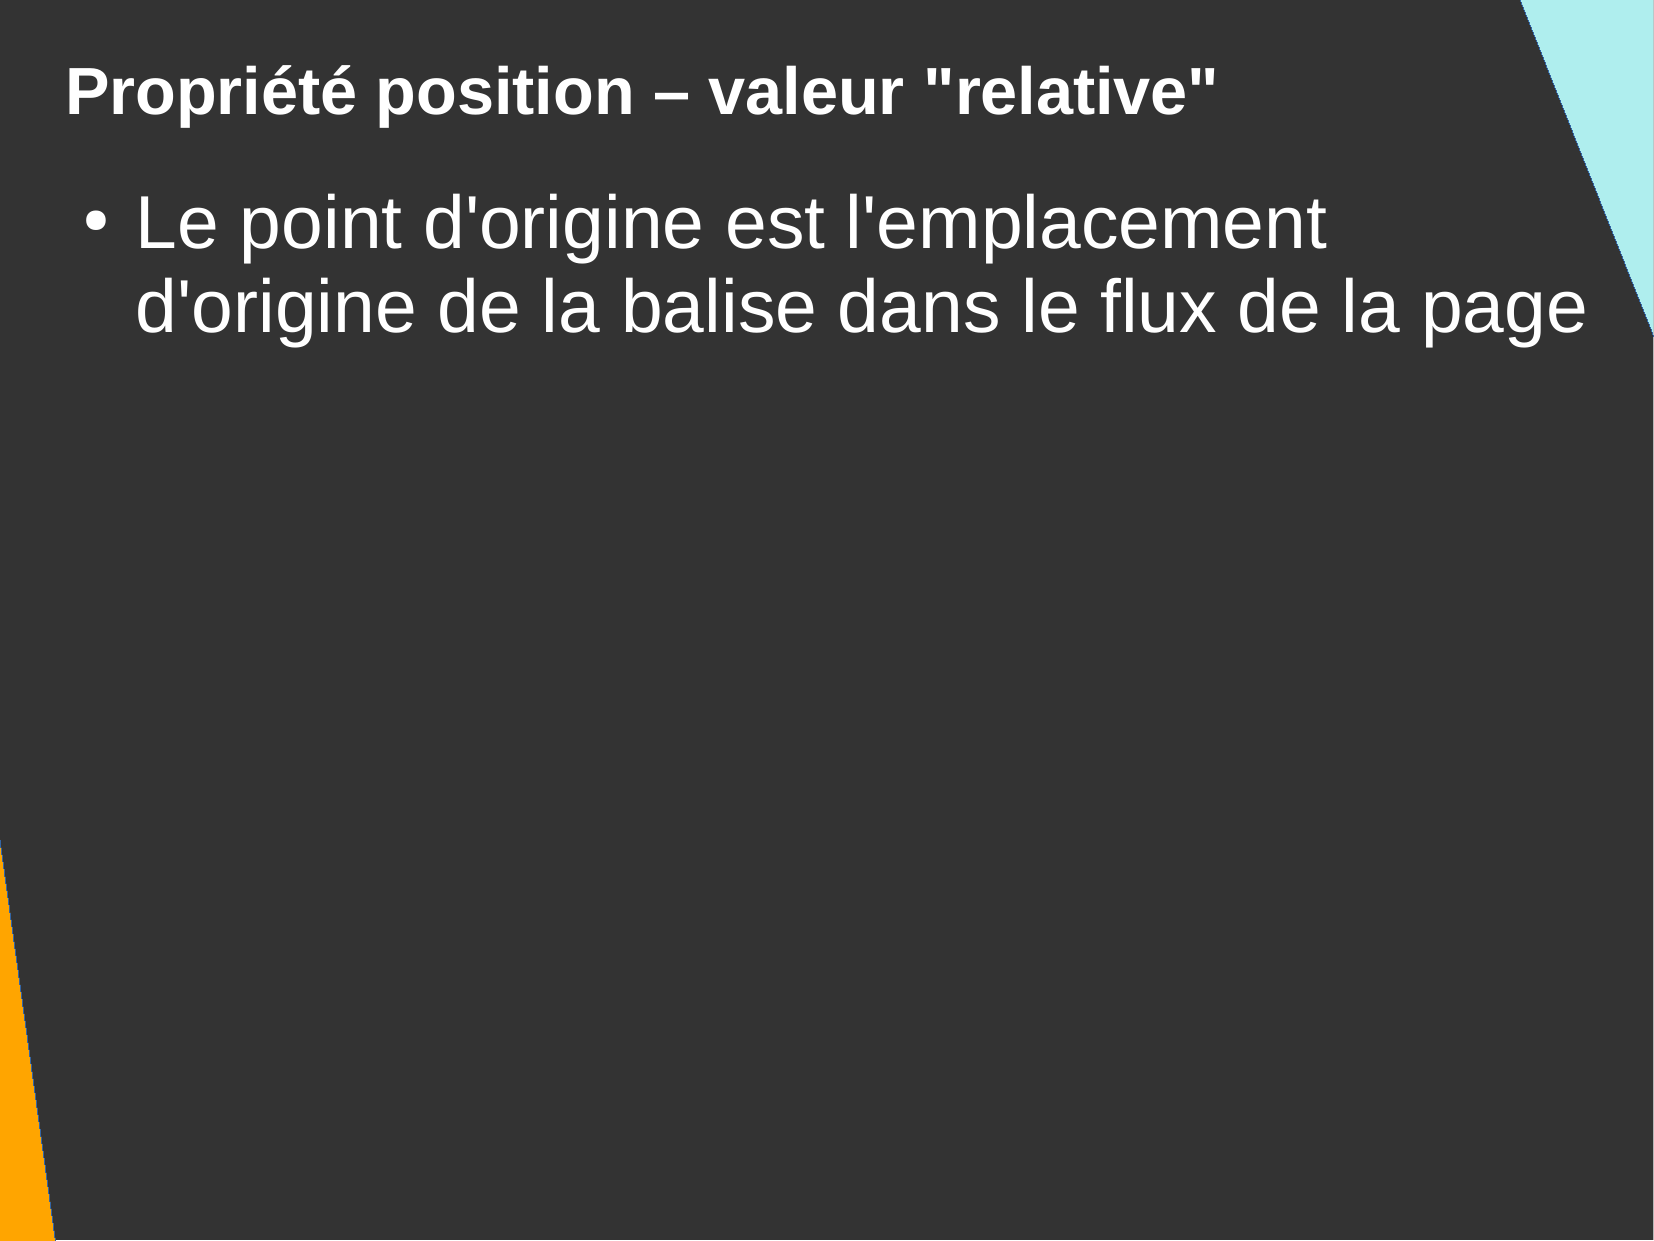

# Propriété position – valeur "relative"
Le point d'origine est l'emplacement d'origine de la balise dans le flux de la page